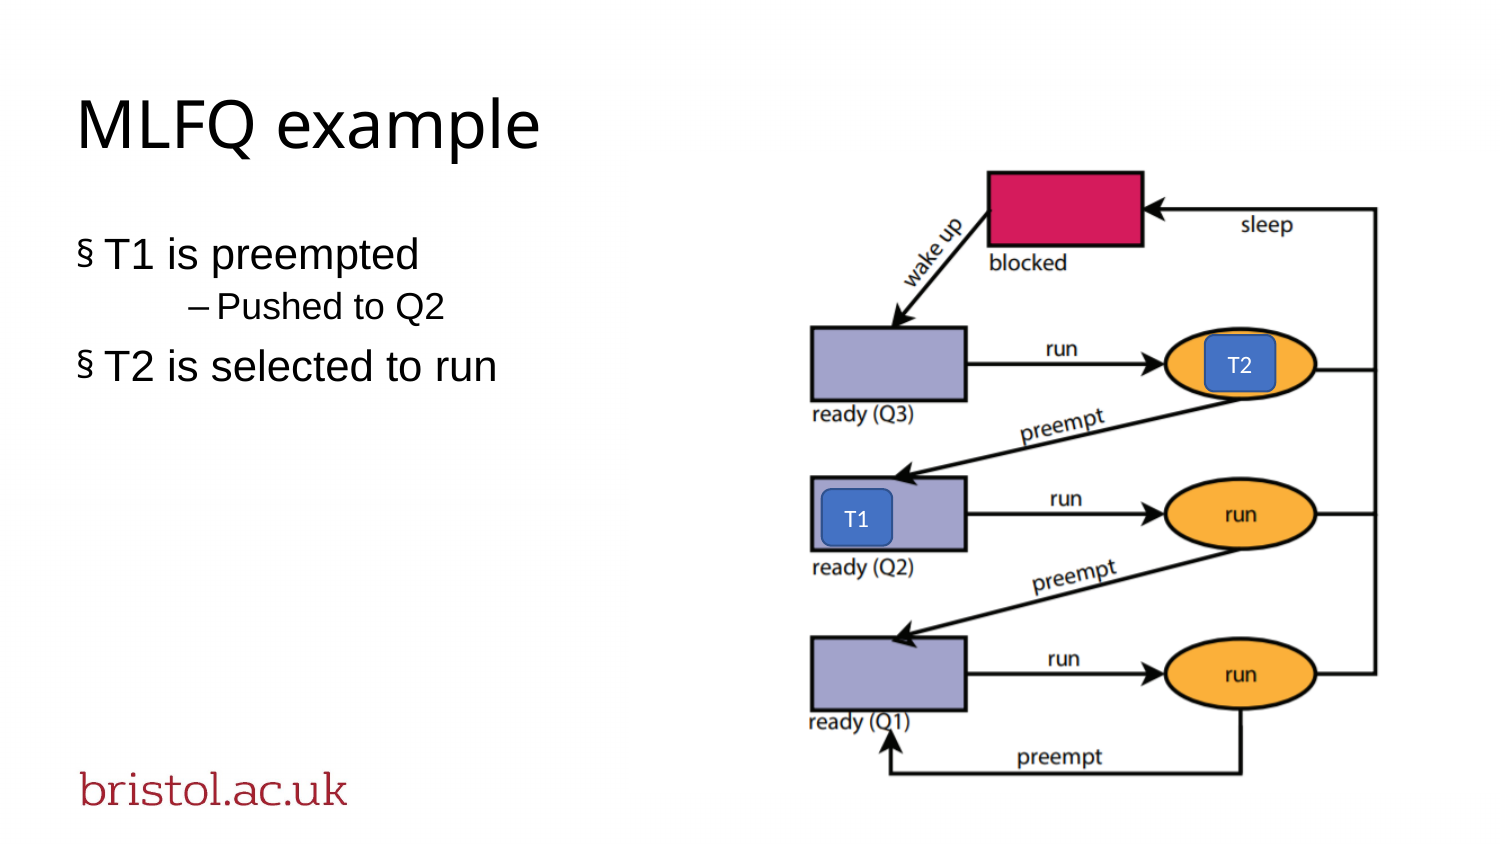

# MLFQ example
T1 is preempted
Pushed to Q2
T2 is selected to run
T2
T1